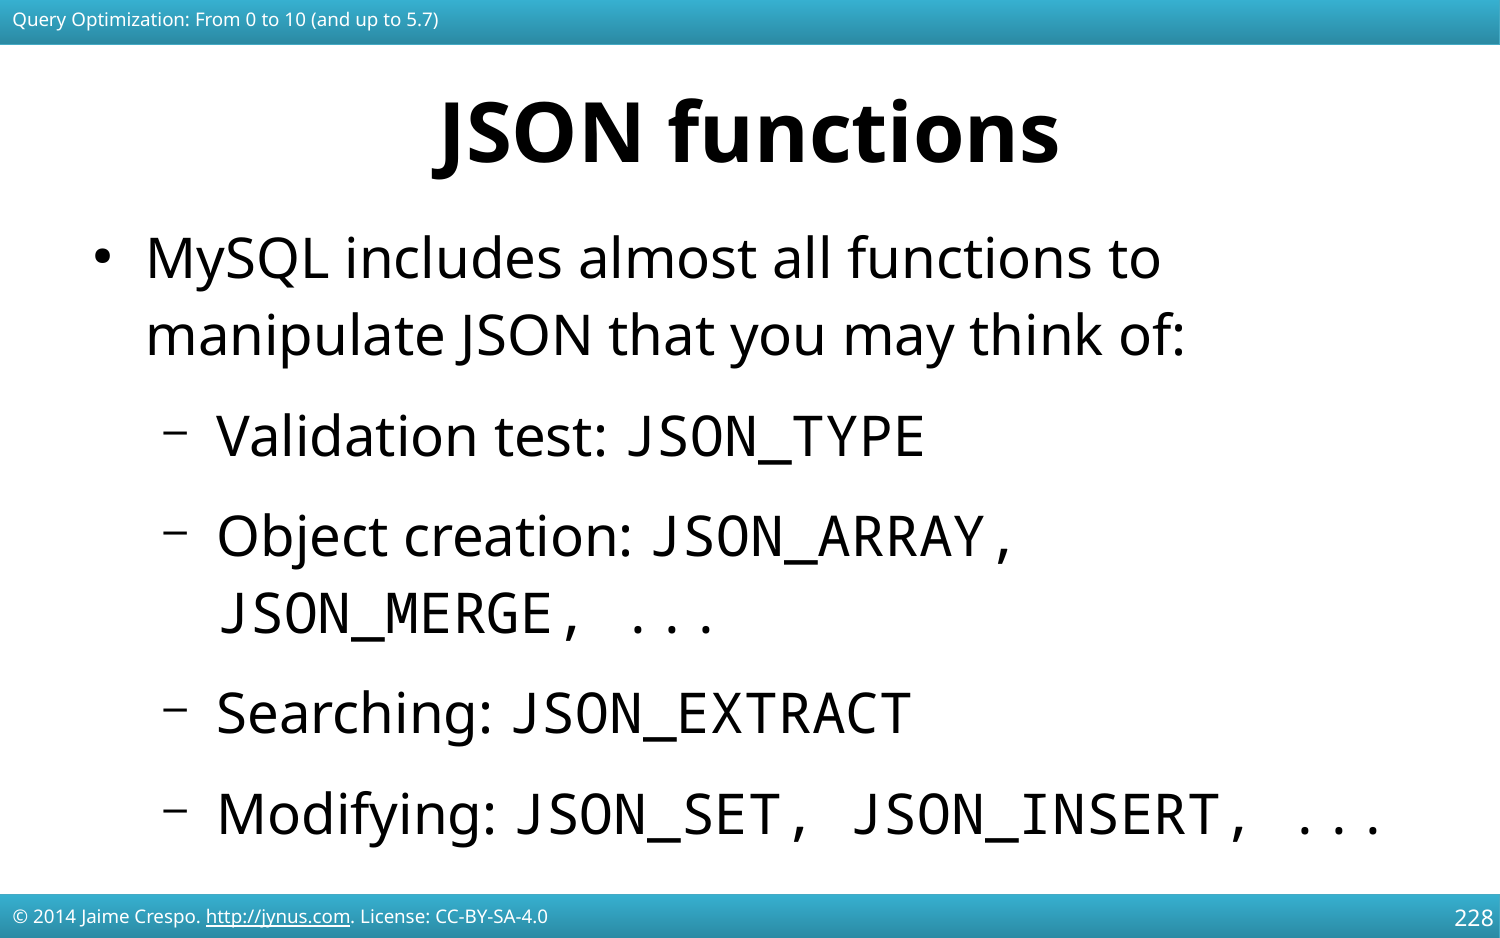

# JSON functions
MySQL includes almost all functions to manipulate JSON that you may think of:
Validation test: JSON_TYPE
Object creation: JSON_ARRAY, JSON_MERGE, ...
Searching: JSON_EXTRACT
Modifying: JSON_SET, JSON_INSERT, ...